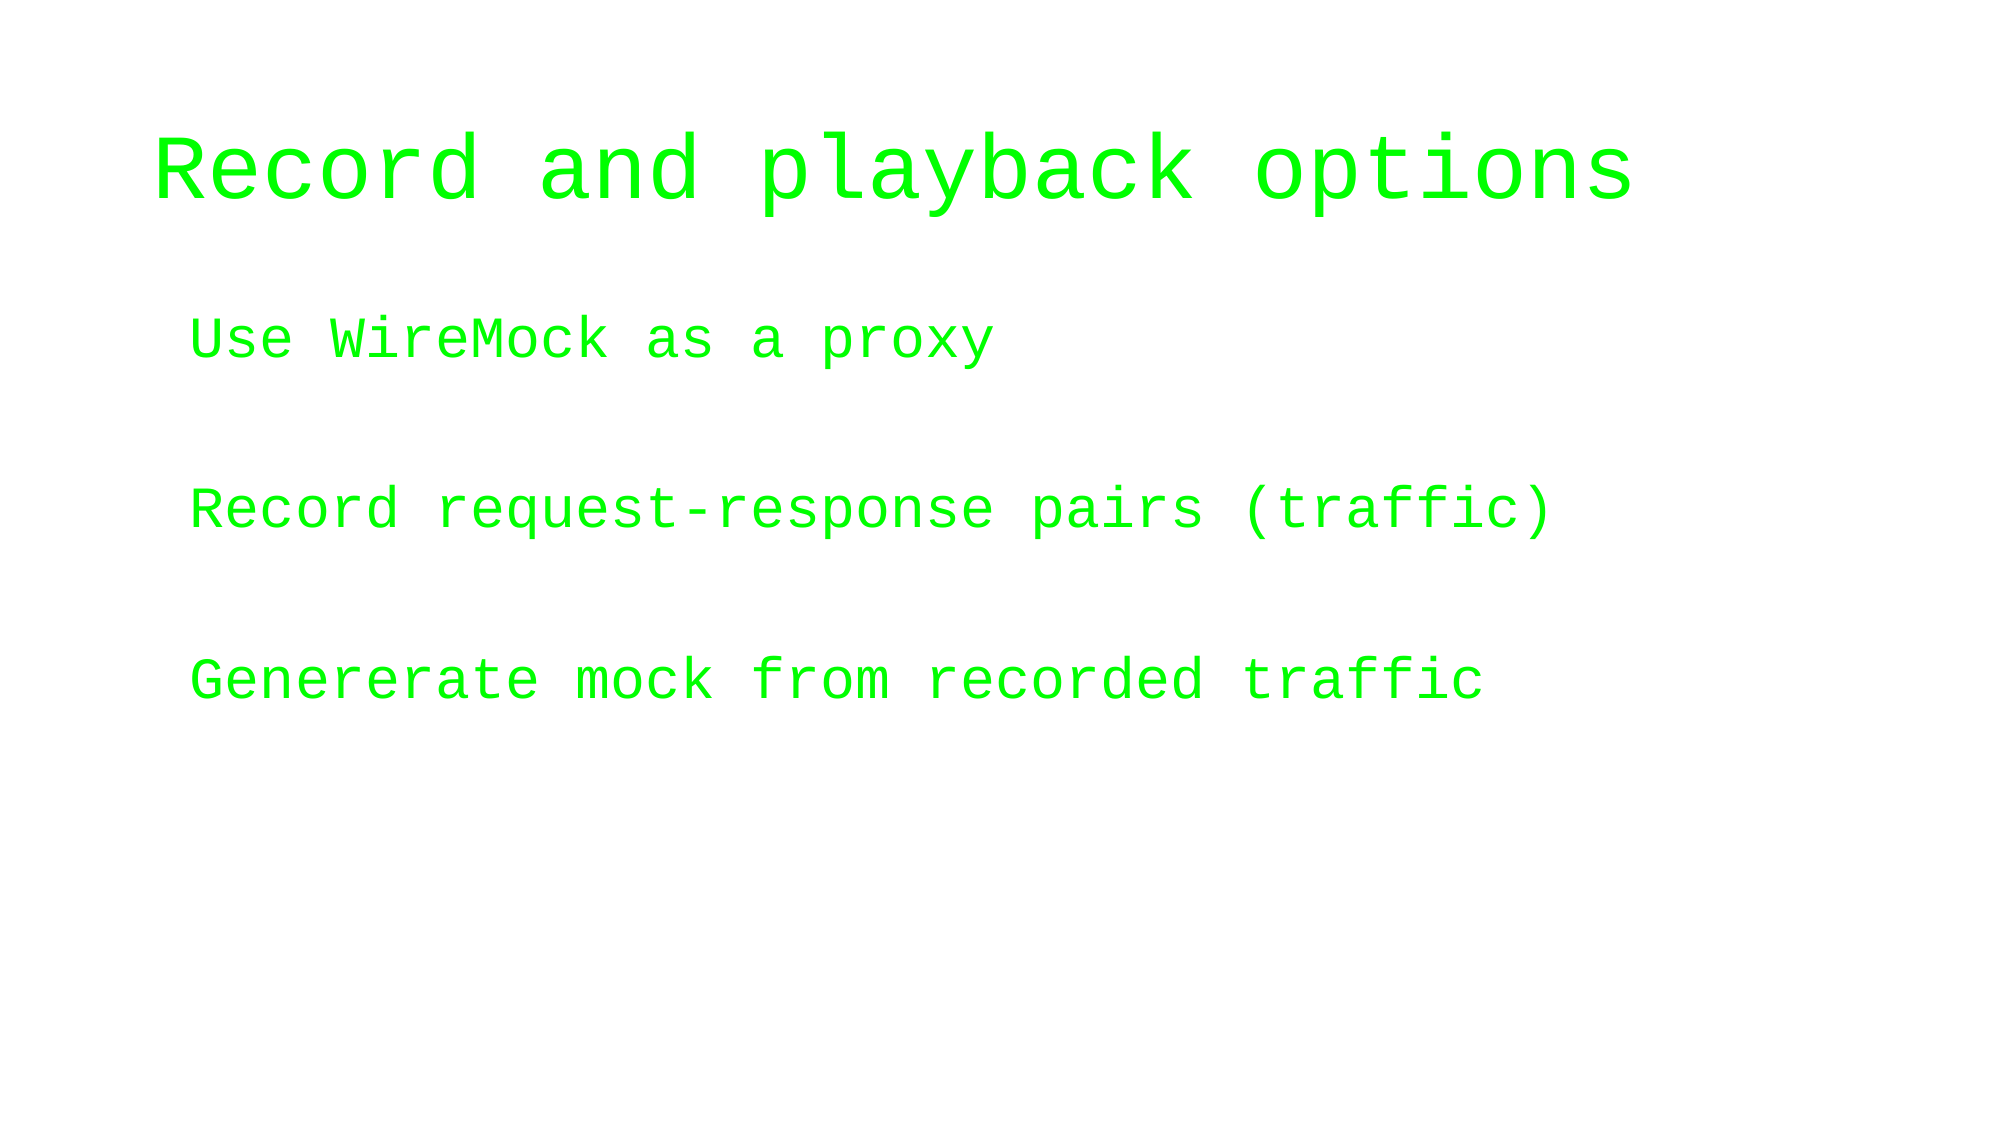

# Record and playback options
Use WireMock as a proxy
Record request-response pairs (traffic)
Genererate mock from recorded traffic